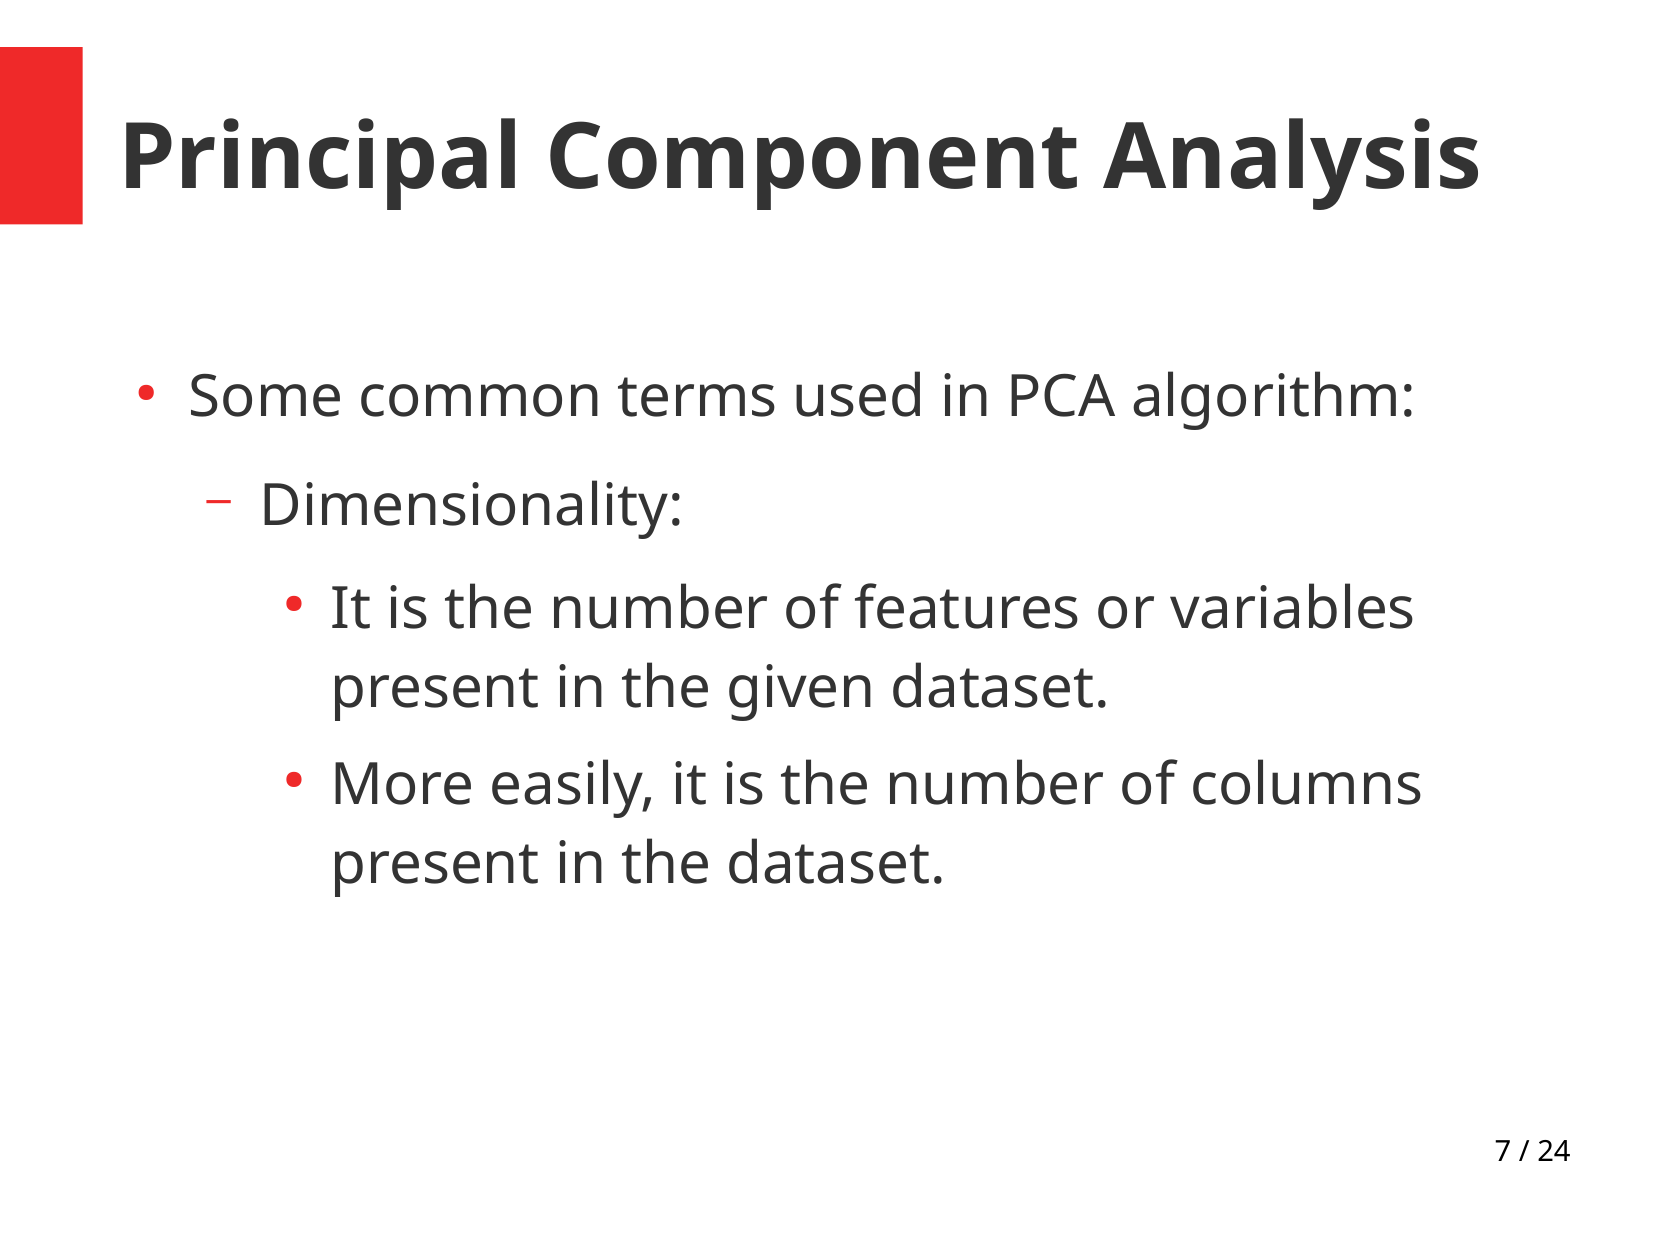

# Principal Component Analysis
Some common terms used in PCA algorithm:
Dimensionality:
It is the number of features or variables present in the given dataset.
More easily, it is the number of columns present in the dataset.
7